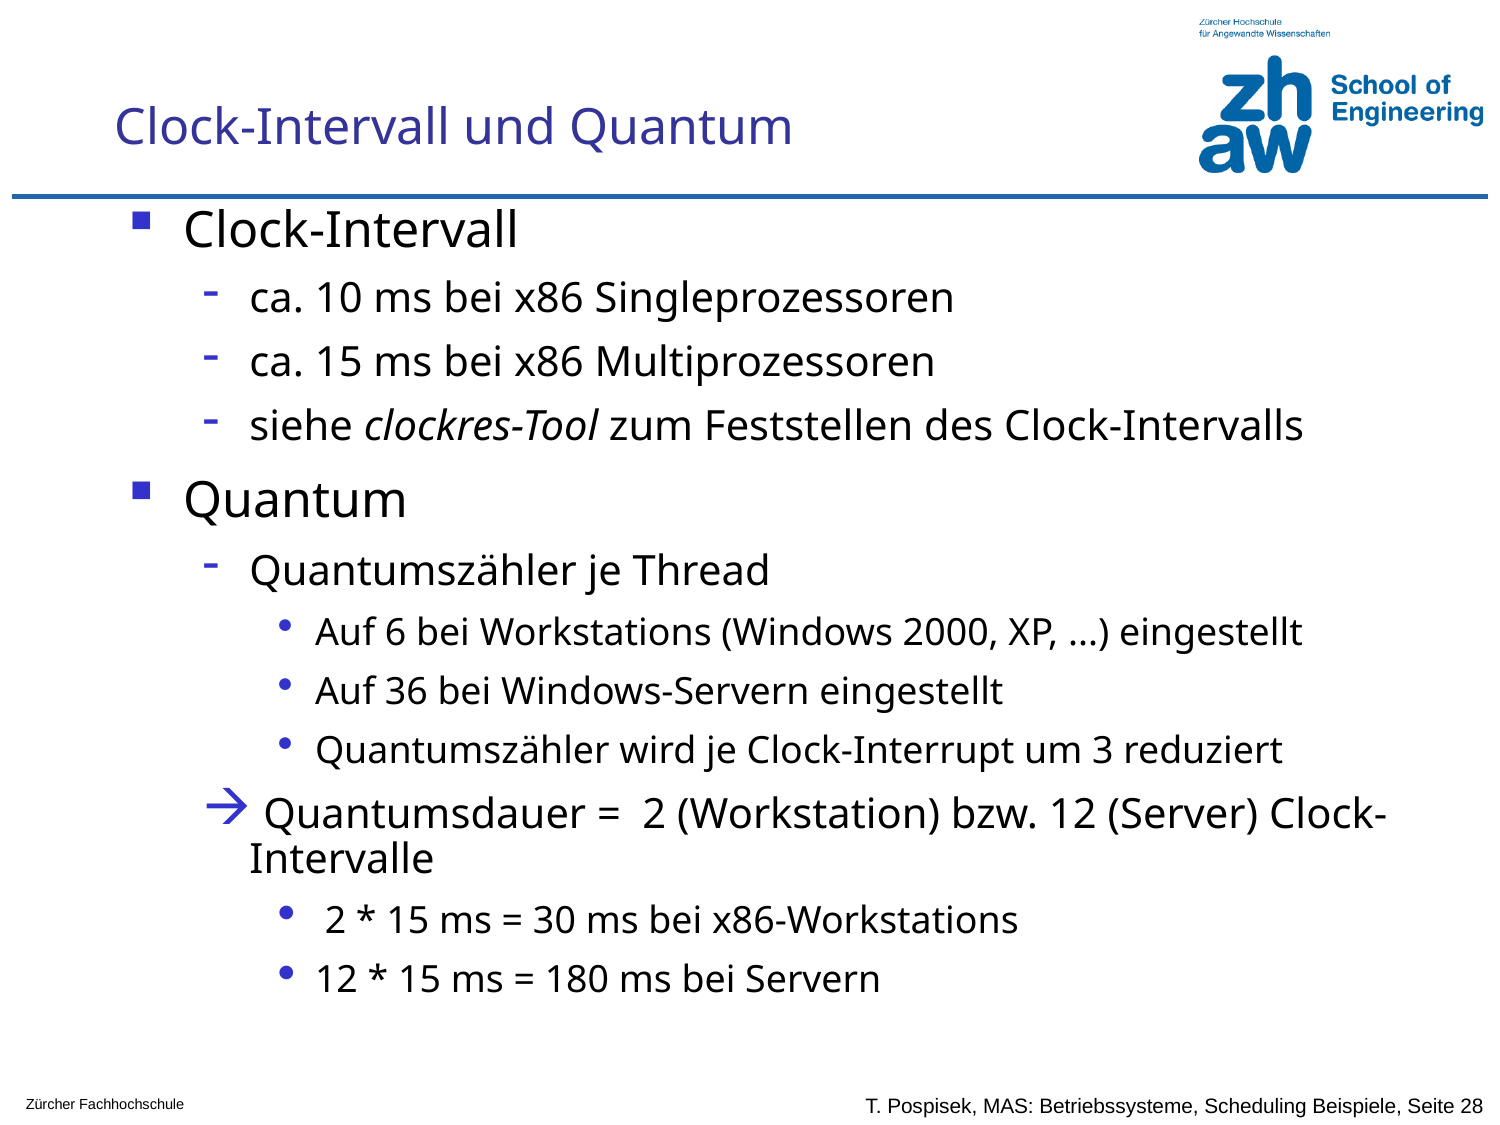

# Clock-Intervall und Quantum
Clock-Intervall
ca. 10 ms bei x86 Singleprozessoren
ca. 15 ms bei x86 Multiprozessoren
siehe clockres-Tool zum Feststellen des Clock-Intervalls
Quantum
Quantumszähler je Thread
Auf 6 bei Workstations (Windows 2000, XP, ...) eingestellt
Auf 36 bei Windows-Servern eingestellt
Quantumszähler wird je Clock-Interrupt um 3 reduziert
 Quantumsdauer = 2 (Workstation) bzw. 12 (Server) Clock-Intervalle
 2 * 15 ms = 30 ms bei x86-Workstations
12 * 15 ms = 180 ms bei Servern